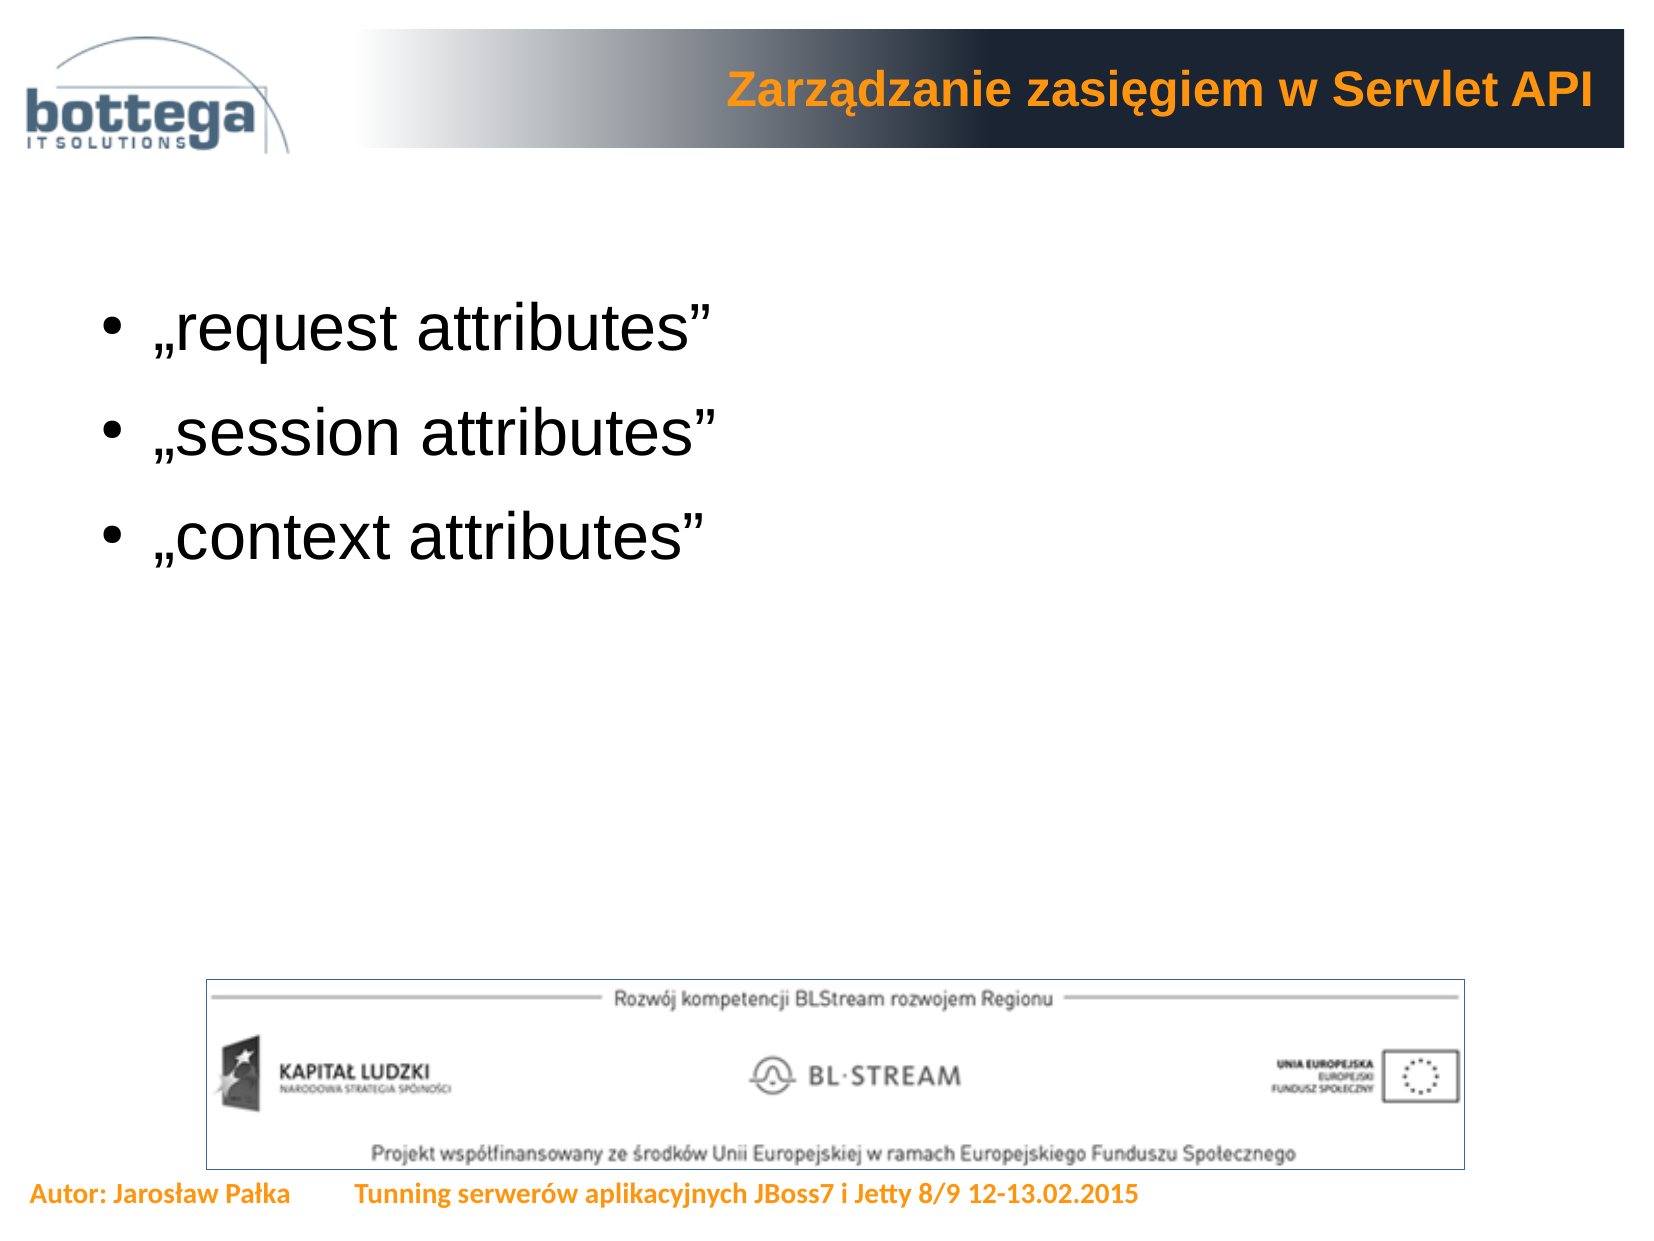

# Zarządzanie zasięgiem w Servlet API
„request attributes”
„session attributes”
„context attributes”